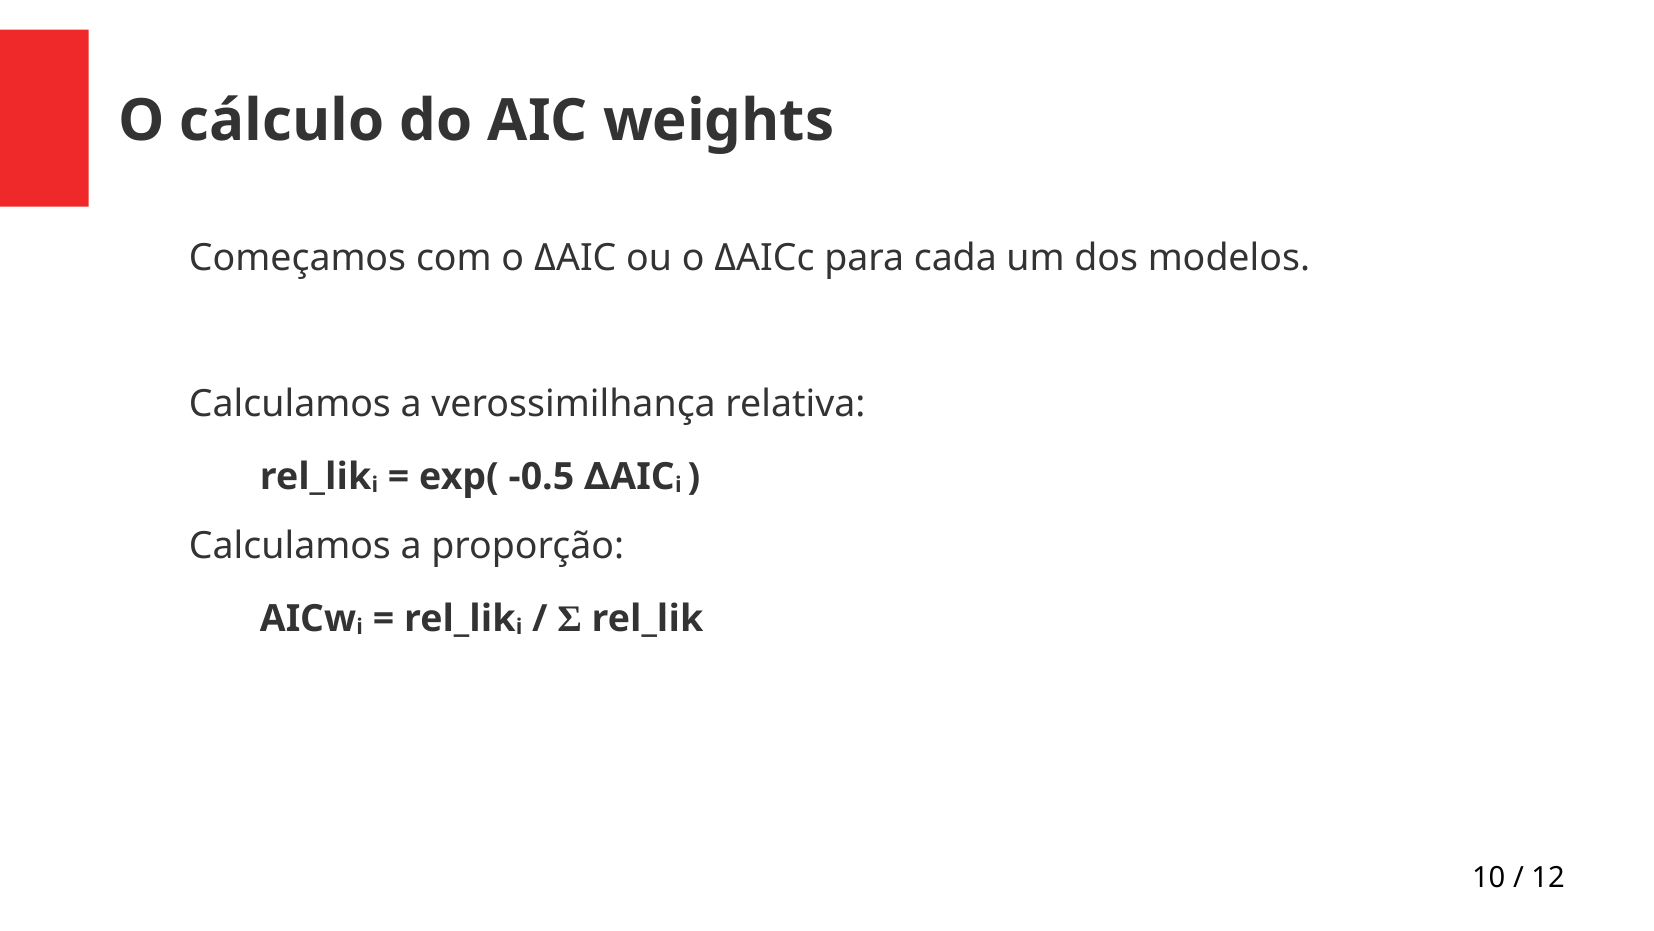

# O cálculo do AIC weights
Começamos com o ΔAIC ou o ΔAICc para cada um dos modelos.
Calculamos a verossimilhança relativa:
rel_liki = exp( -0.5 ∆AICi )
Calculamos a proporção:
AICwi = rel_liki / Σ rel_lik
10